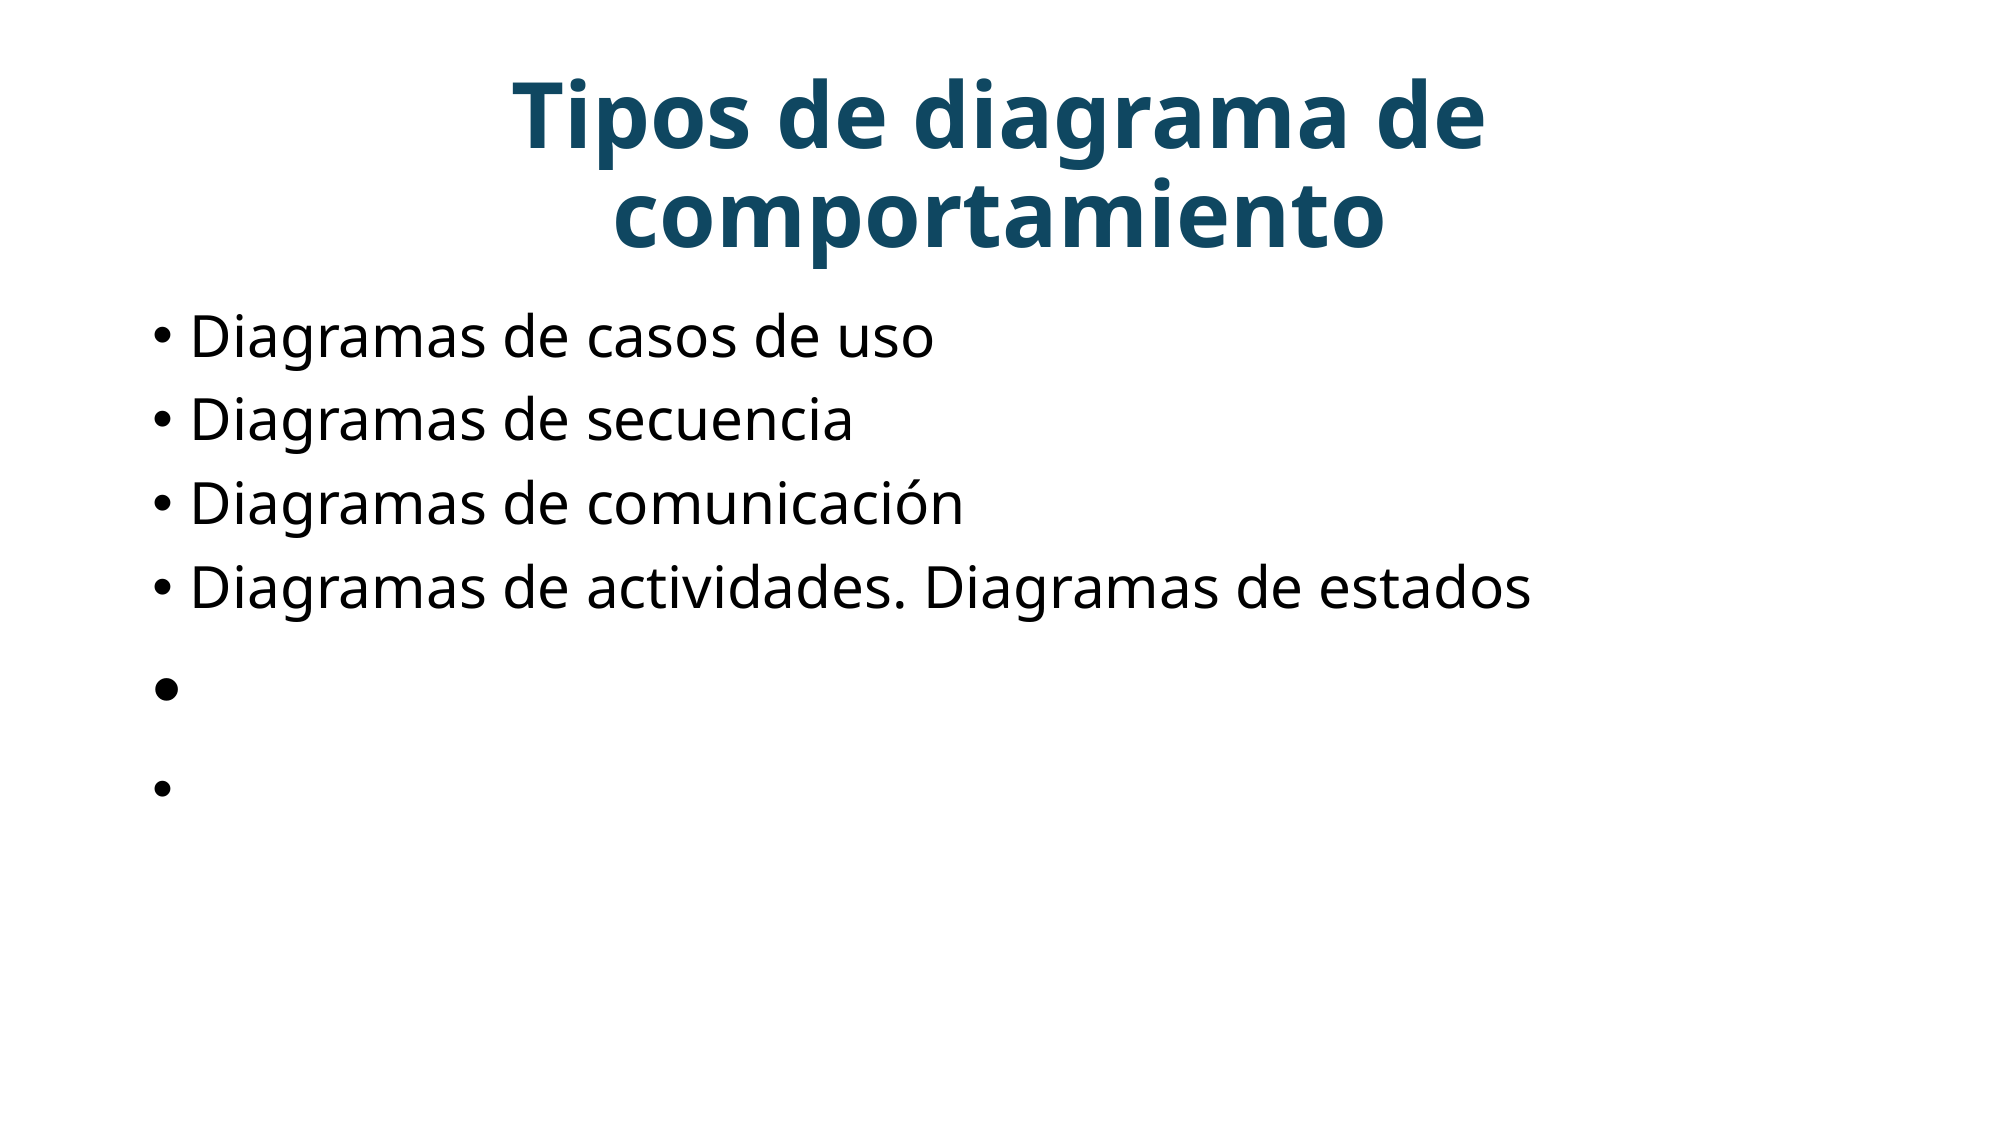

# Tipos de diagrama de comportamiento
Diagramas de casos de uso
Diagramas de secuencia
Diagramas de comunicación
Diagramas de actividades. Diagramas de estados